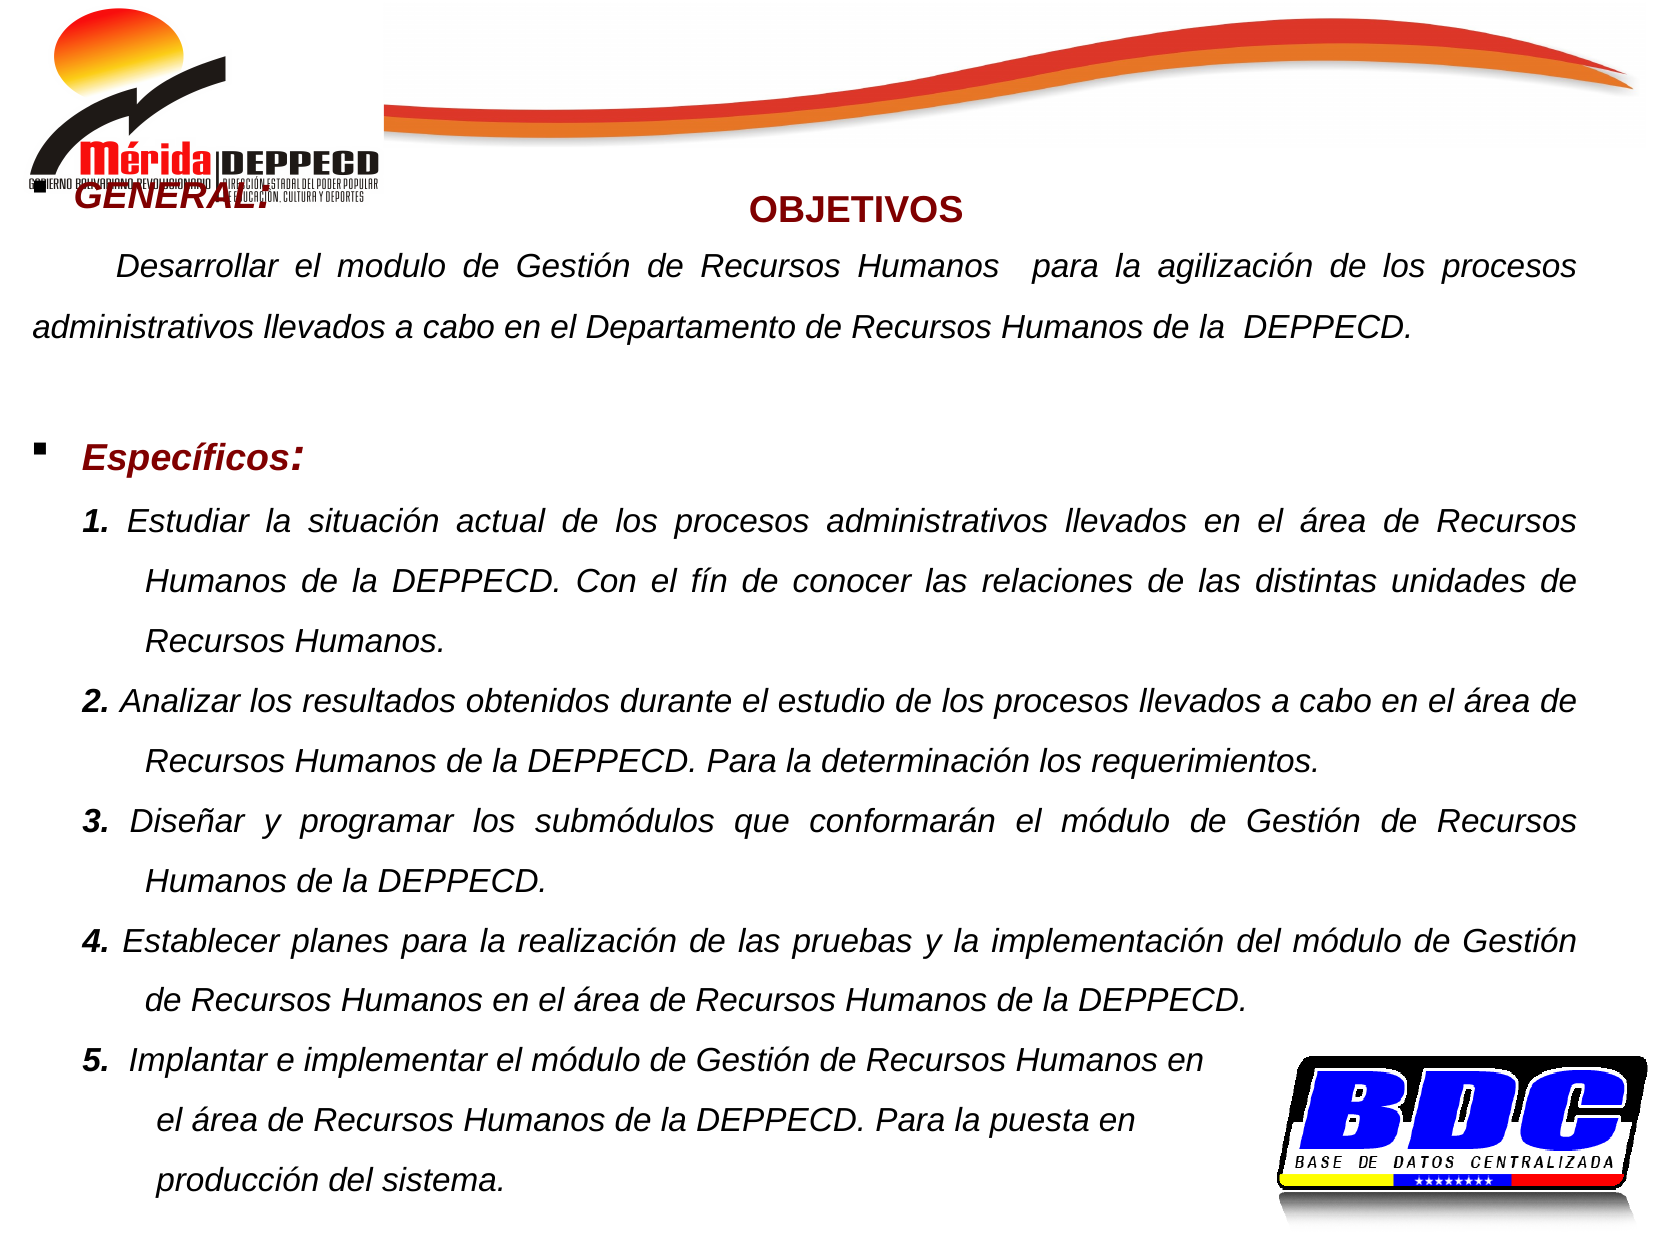

GENERAL:
 Desarrollar el modulo de Gestión de Recursos Humanos para la agilización de los procesos administrativos llevados a cabo en el Departamento de Recursos Humanos de la DEPPECD.
 Específicos:
1. Estudiar la situación actual de los procesos administrativos llevados en el área de Recursos Humanos de la DEPPECD. Con el fín de conocer las relaciones de las distintas unidades de Recursos Humanos.
2. Analizar los resultados obtenidos durante el estudio de los procesos llevados a cabo en el área de Recursos Humanos de la DEPPECD. Para la determinación los requerimientos.
3. Diseñar y programar los submódulos que conformarán el módulo de Gestión de Recursos Humanos de la DEPPECD.
4. Establecer planes para la realización de las pruebas y la implementación del módulo de Gestión de Recursos Humanos en el área de Recursos Humanos de la DEPPECD.
5. Implantar e implementar el módulo de Gestión de Recursos Humanos en
 el área de Recursos Humanos de la DEPPECD. Para la puesta en
 producción del sistema.
OBJETIVOS